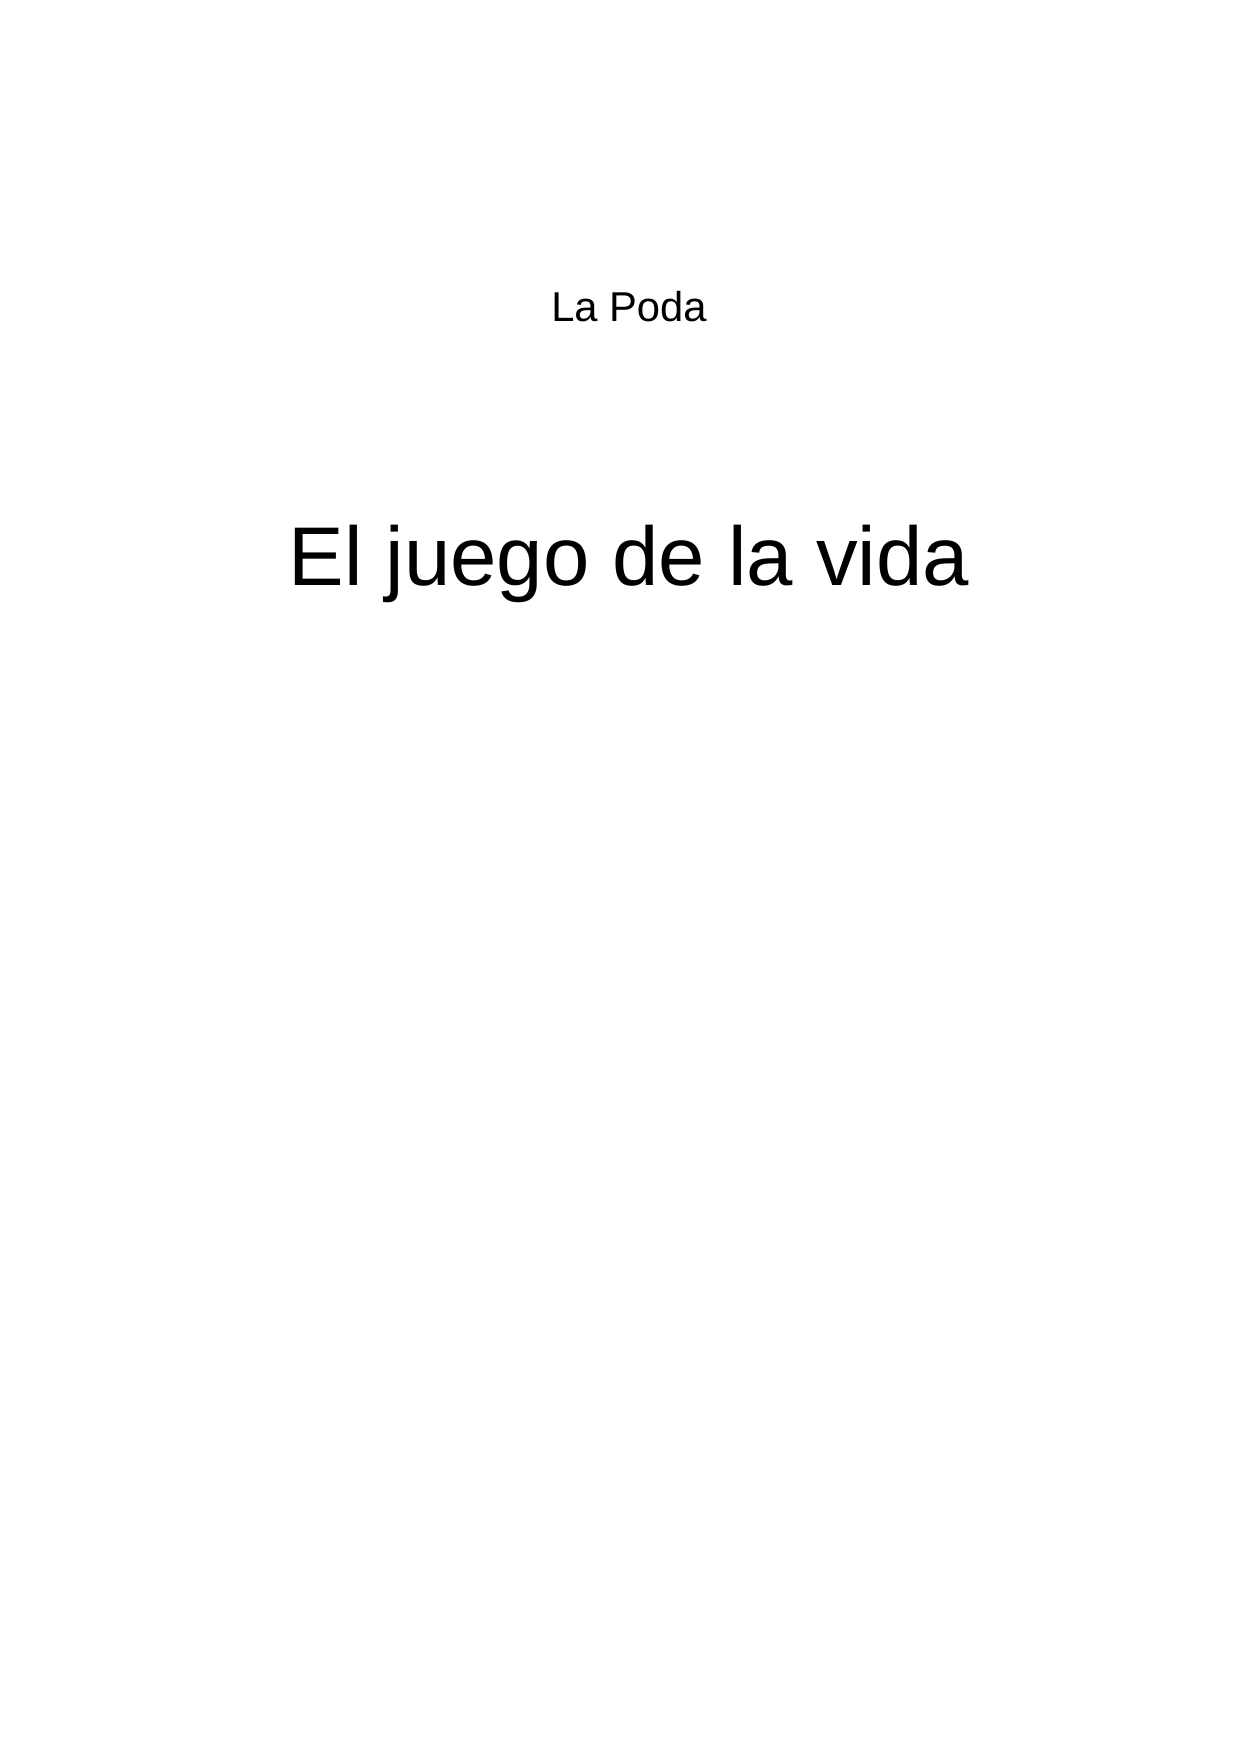

# La Poda El juego de la vida